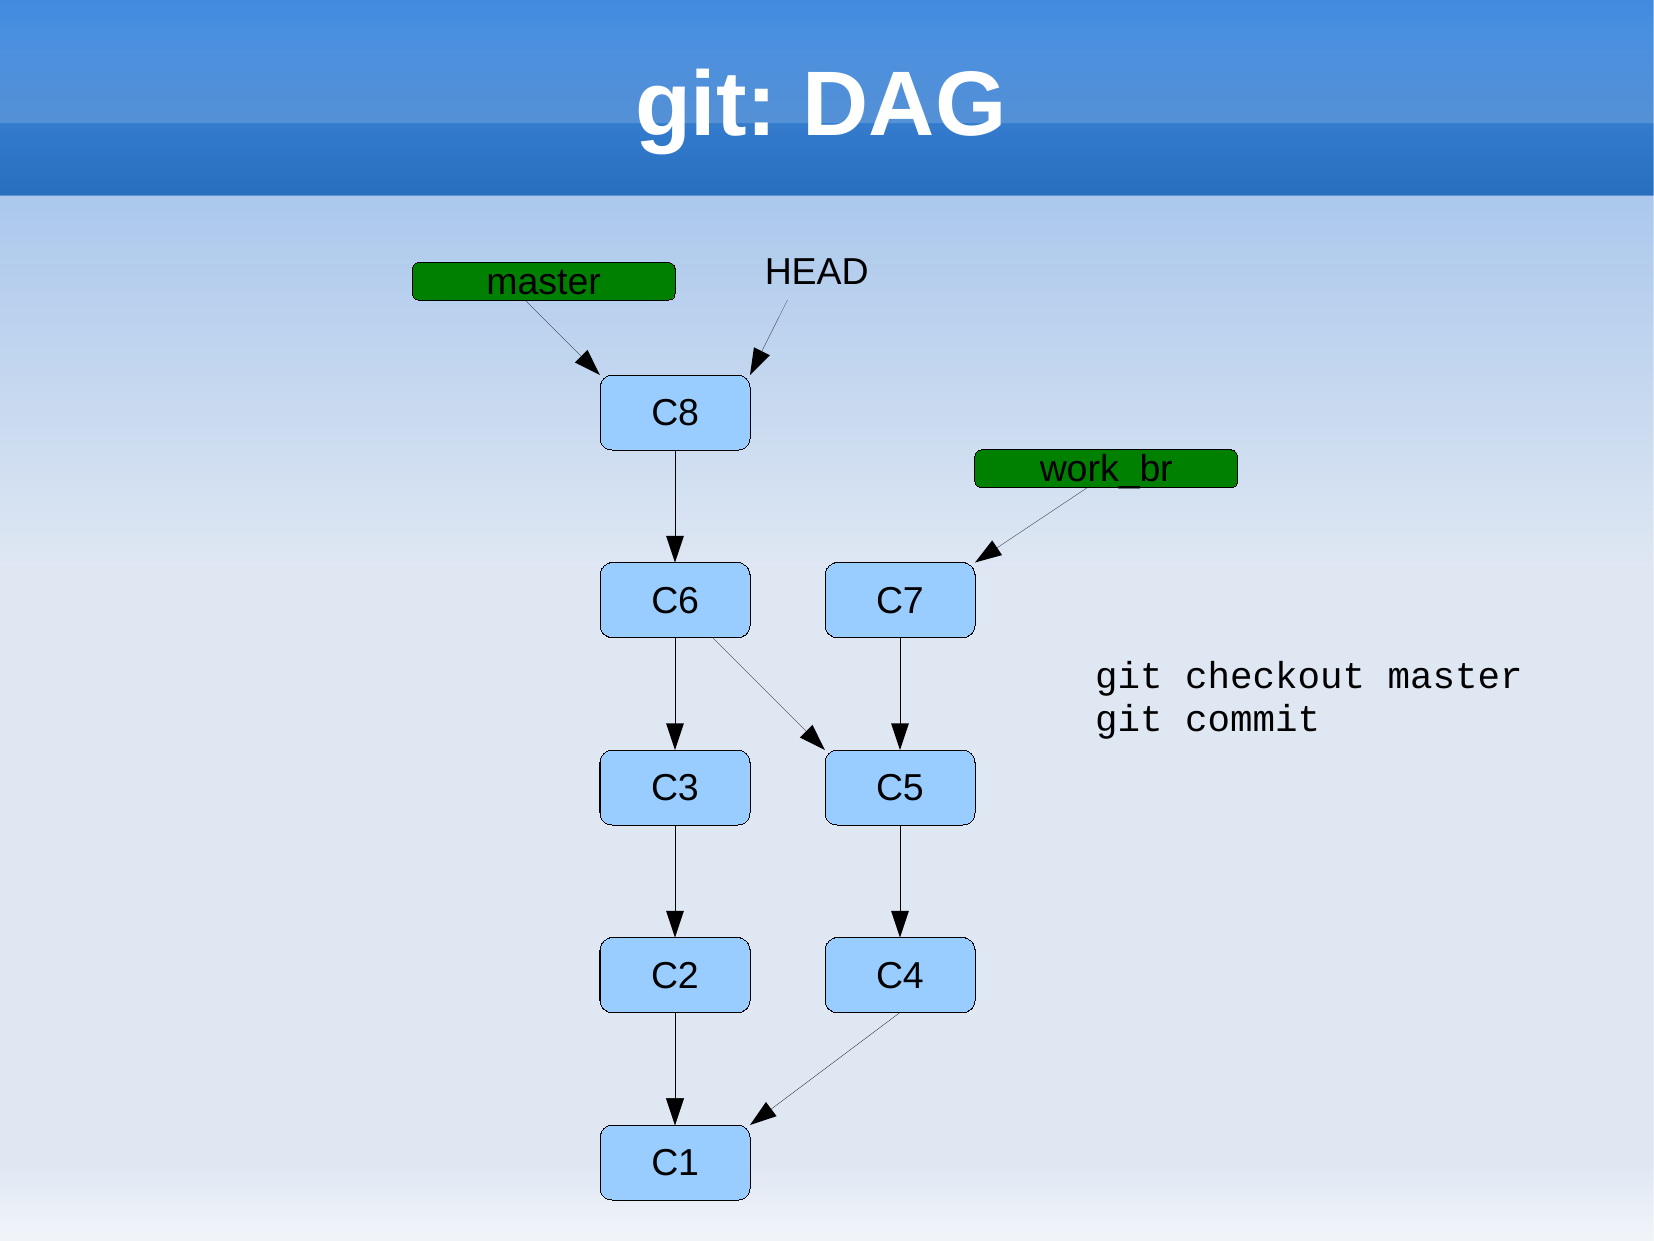

# git: DAG
HEAD
master
C1
C8
work_br
C1
C6
C7
git checkout master
git commit
C1
C3
C5
C1
C2
C4
C1
C1